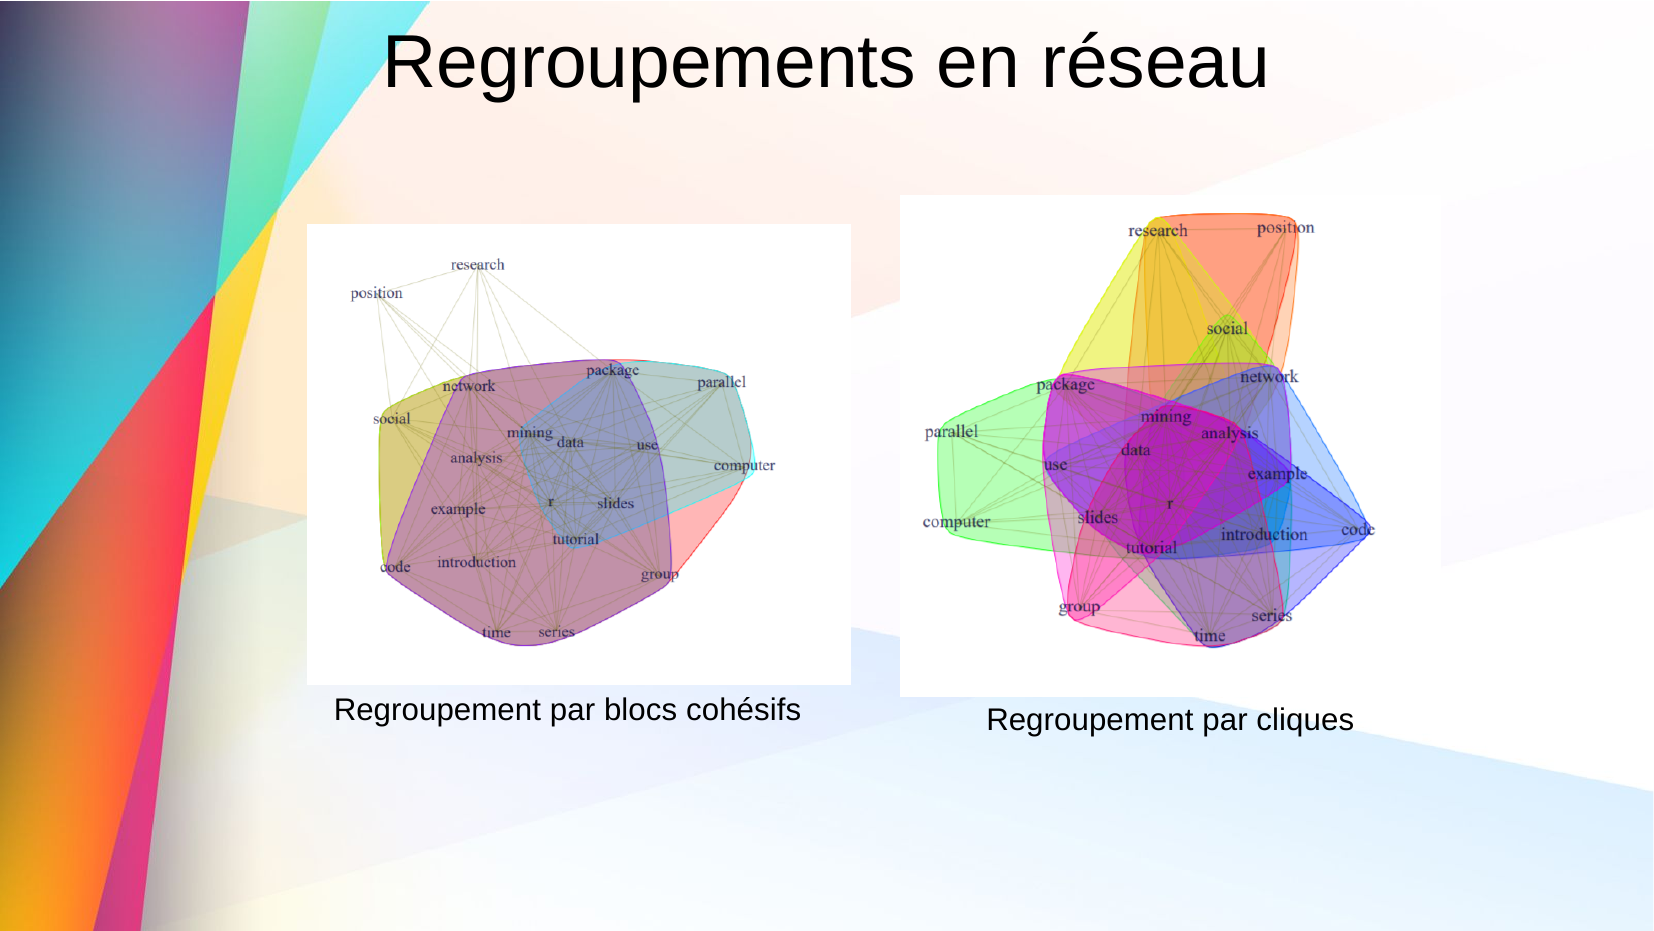

Regroupements en réseau
Regroupement par blocs cohésifs
	Regroupement par cliques